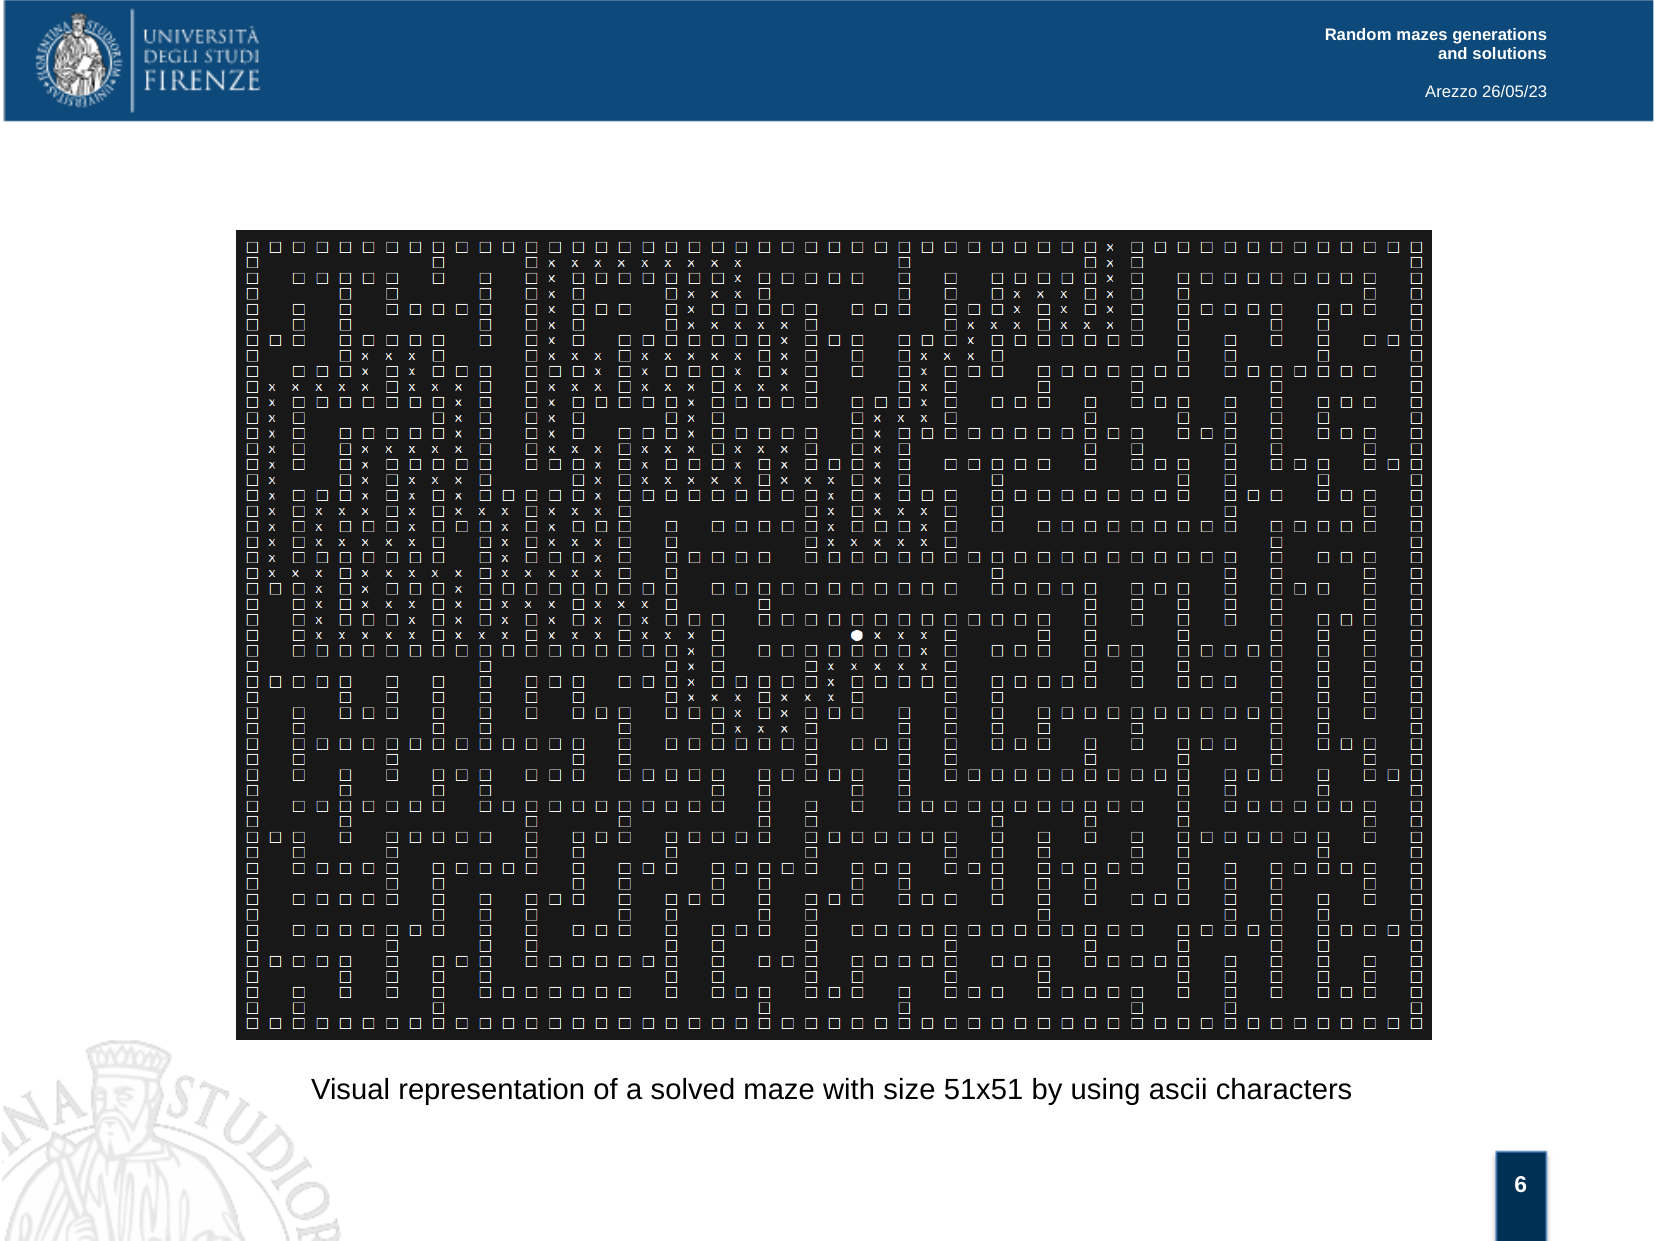

Random mazes generations
and solutions
Arezzo 26/05/23
Visual representation of a solved maze with size 51x51 by using ascii characters
6